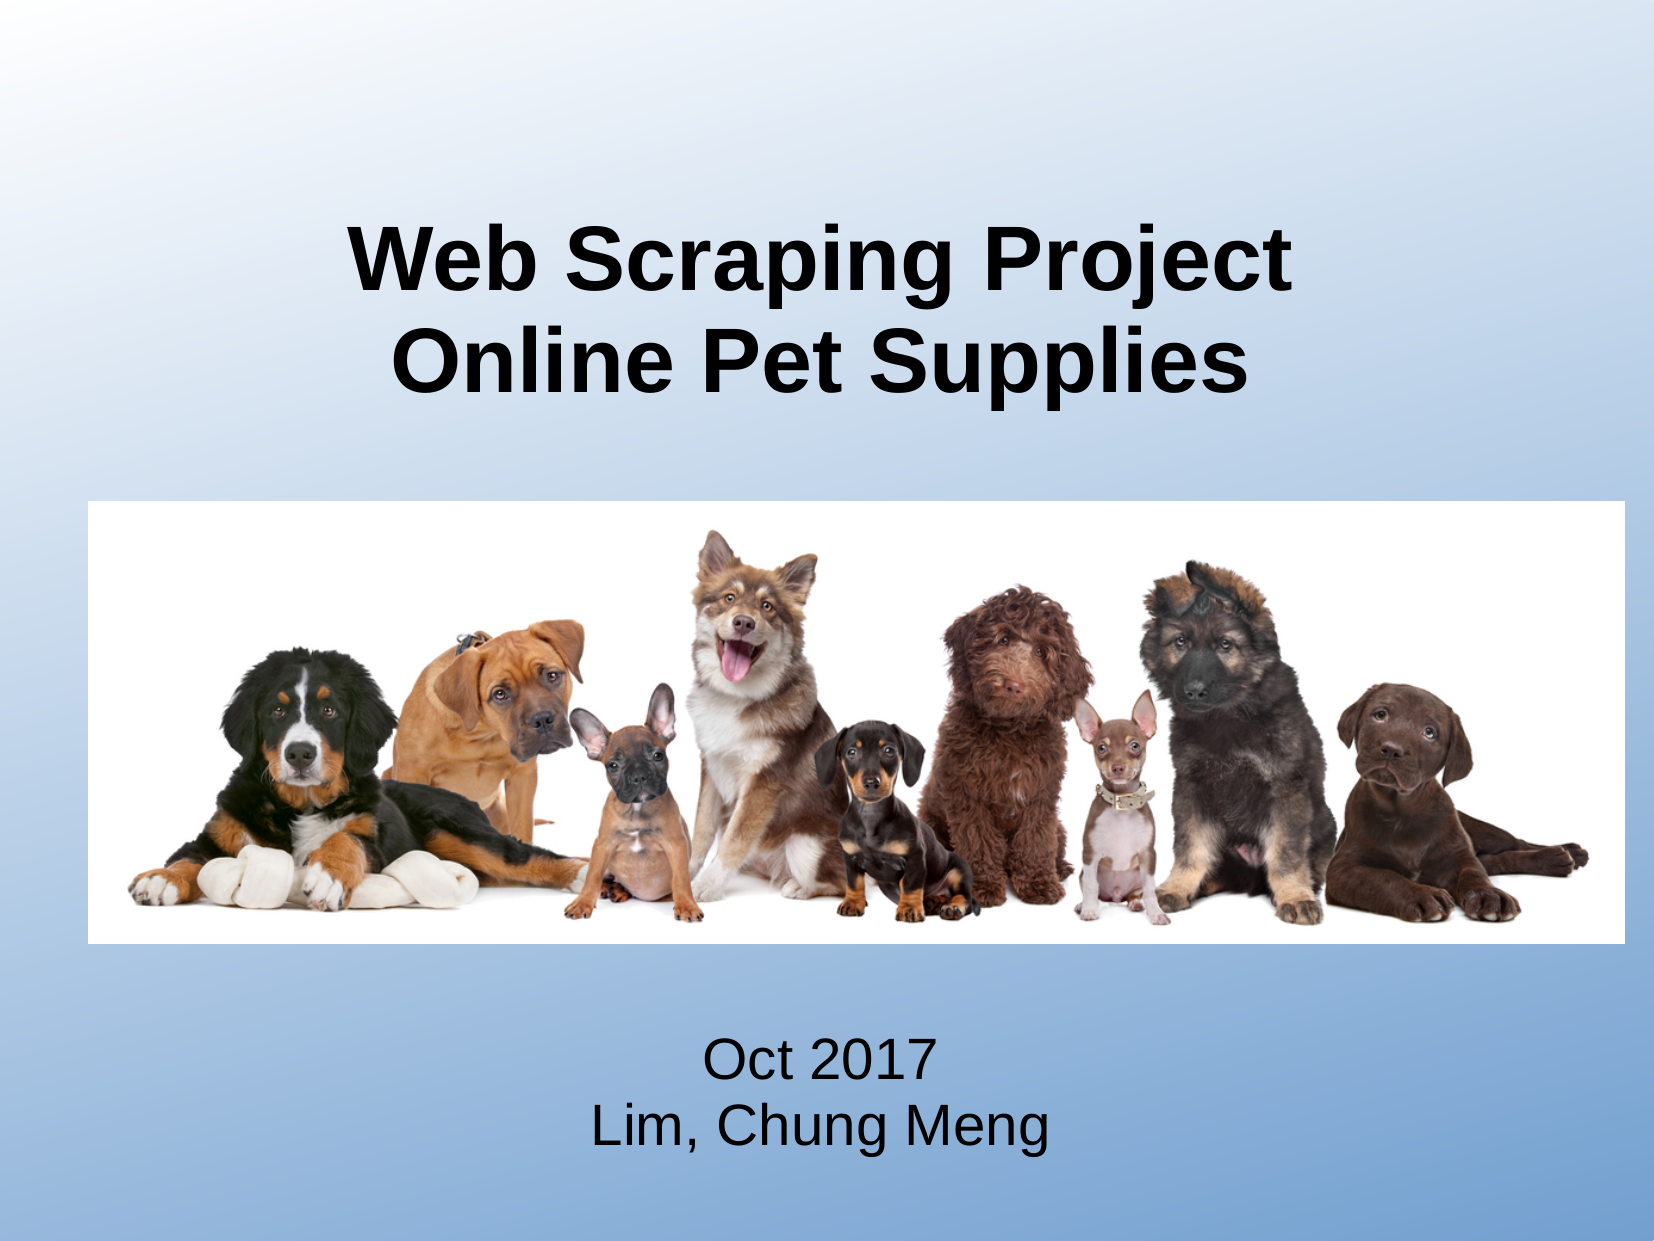

# Web Scraping Project Online Pet Supplies Oct 2017 Lim, Chung Meng